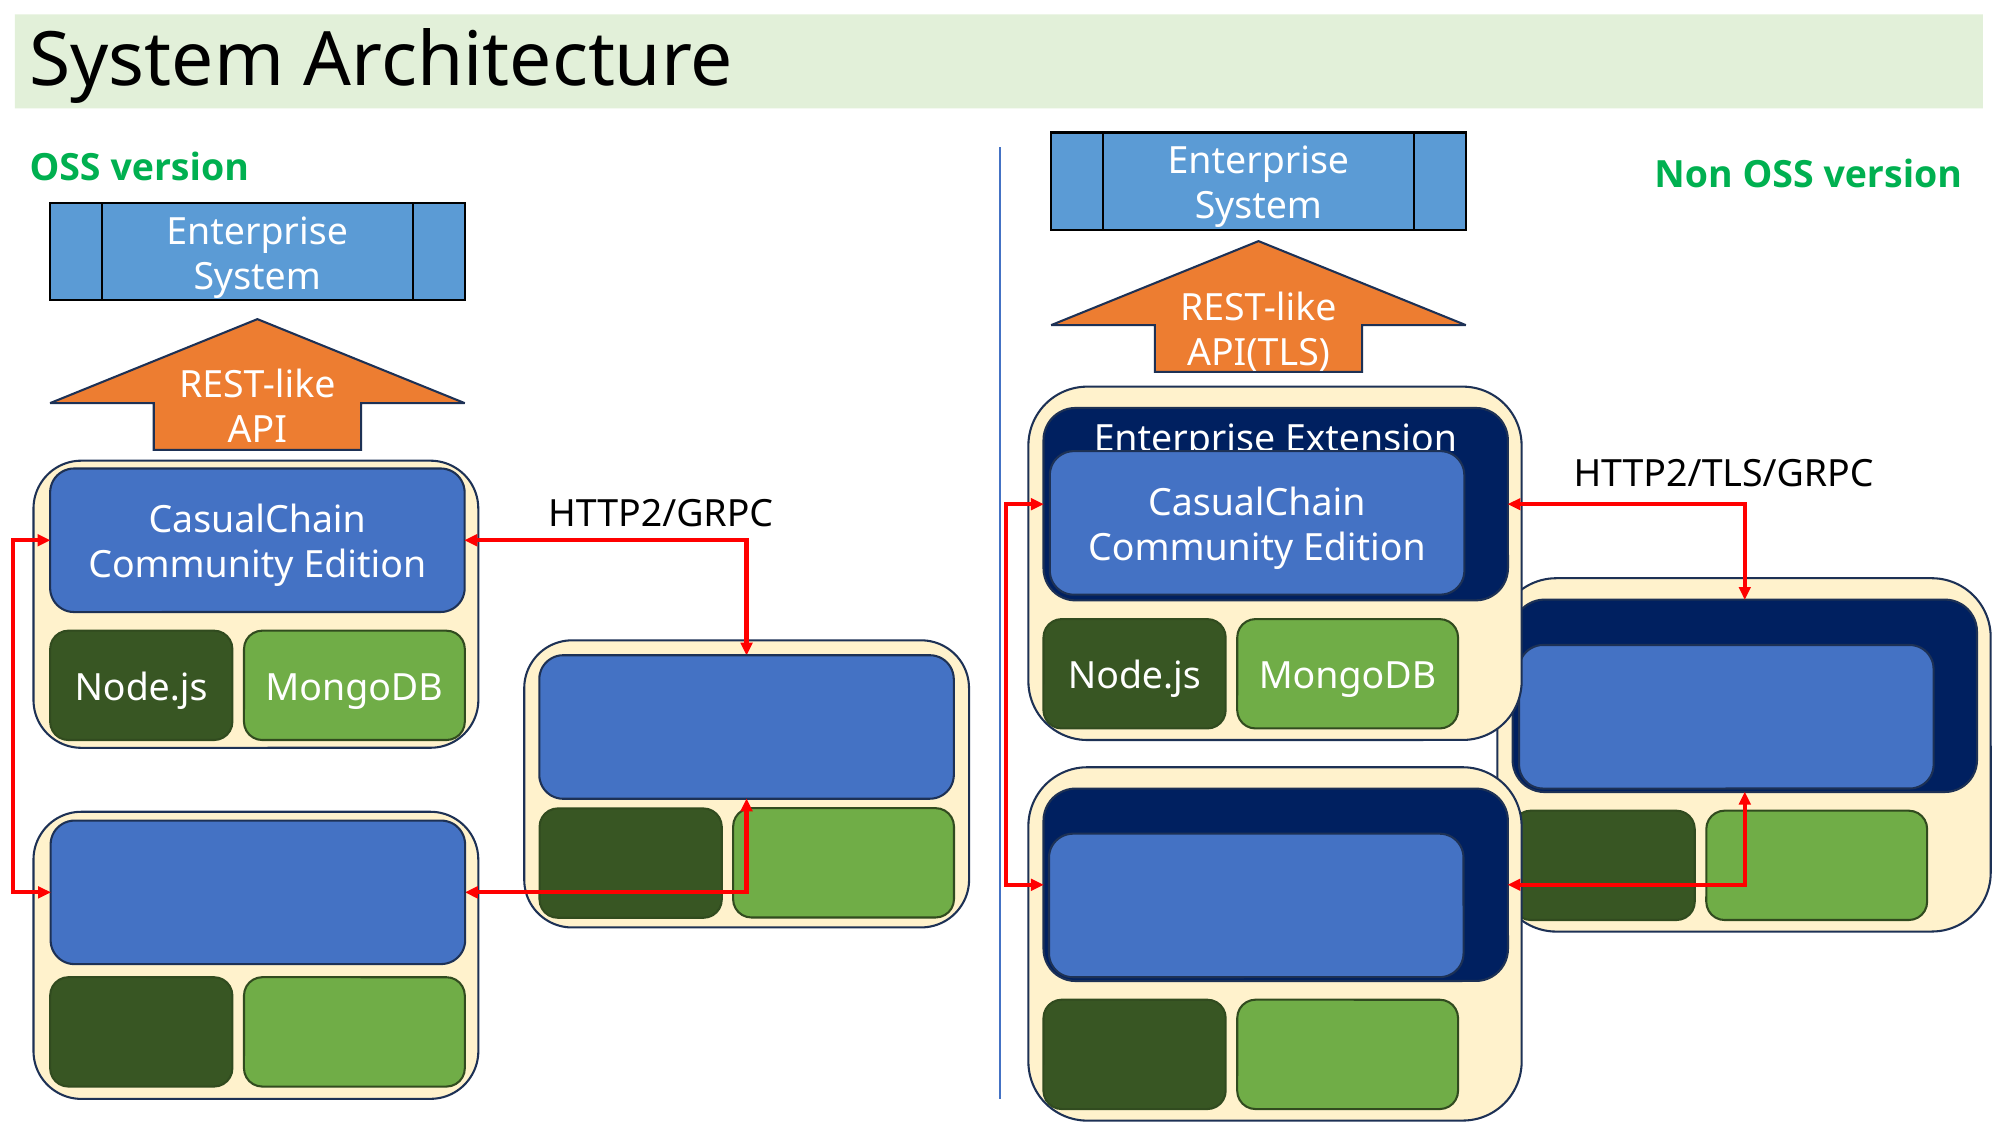

System Architecture
Enterprise
System
OSS version
Non OSS version
Enterprise
System
REST-like
API(TLS)
REST-like
API
Enterprise Extension
HTTP2/TLS/GRPC
CasualChain
Community Edition
CasualChain
Community Edition
HTTP2/GRPC
Node.js
MongoDB
Node.js
MongoDB